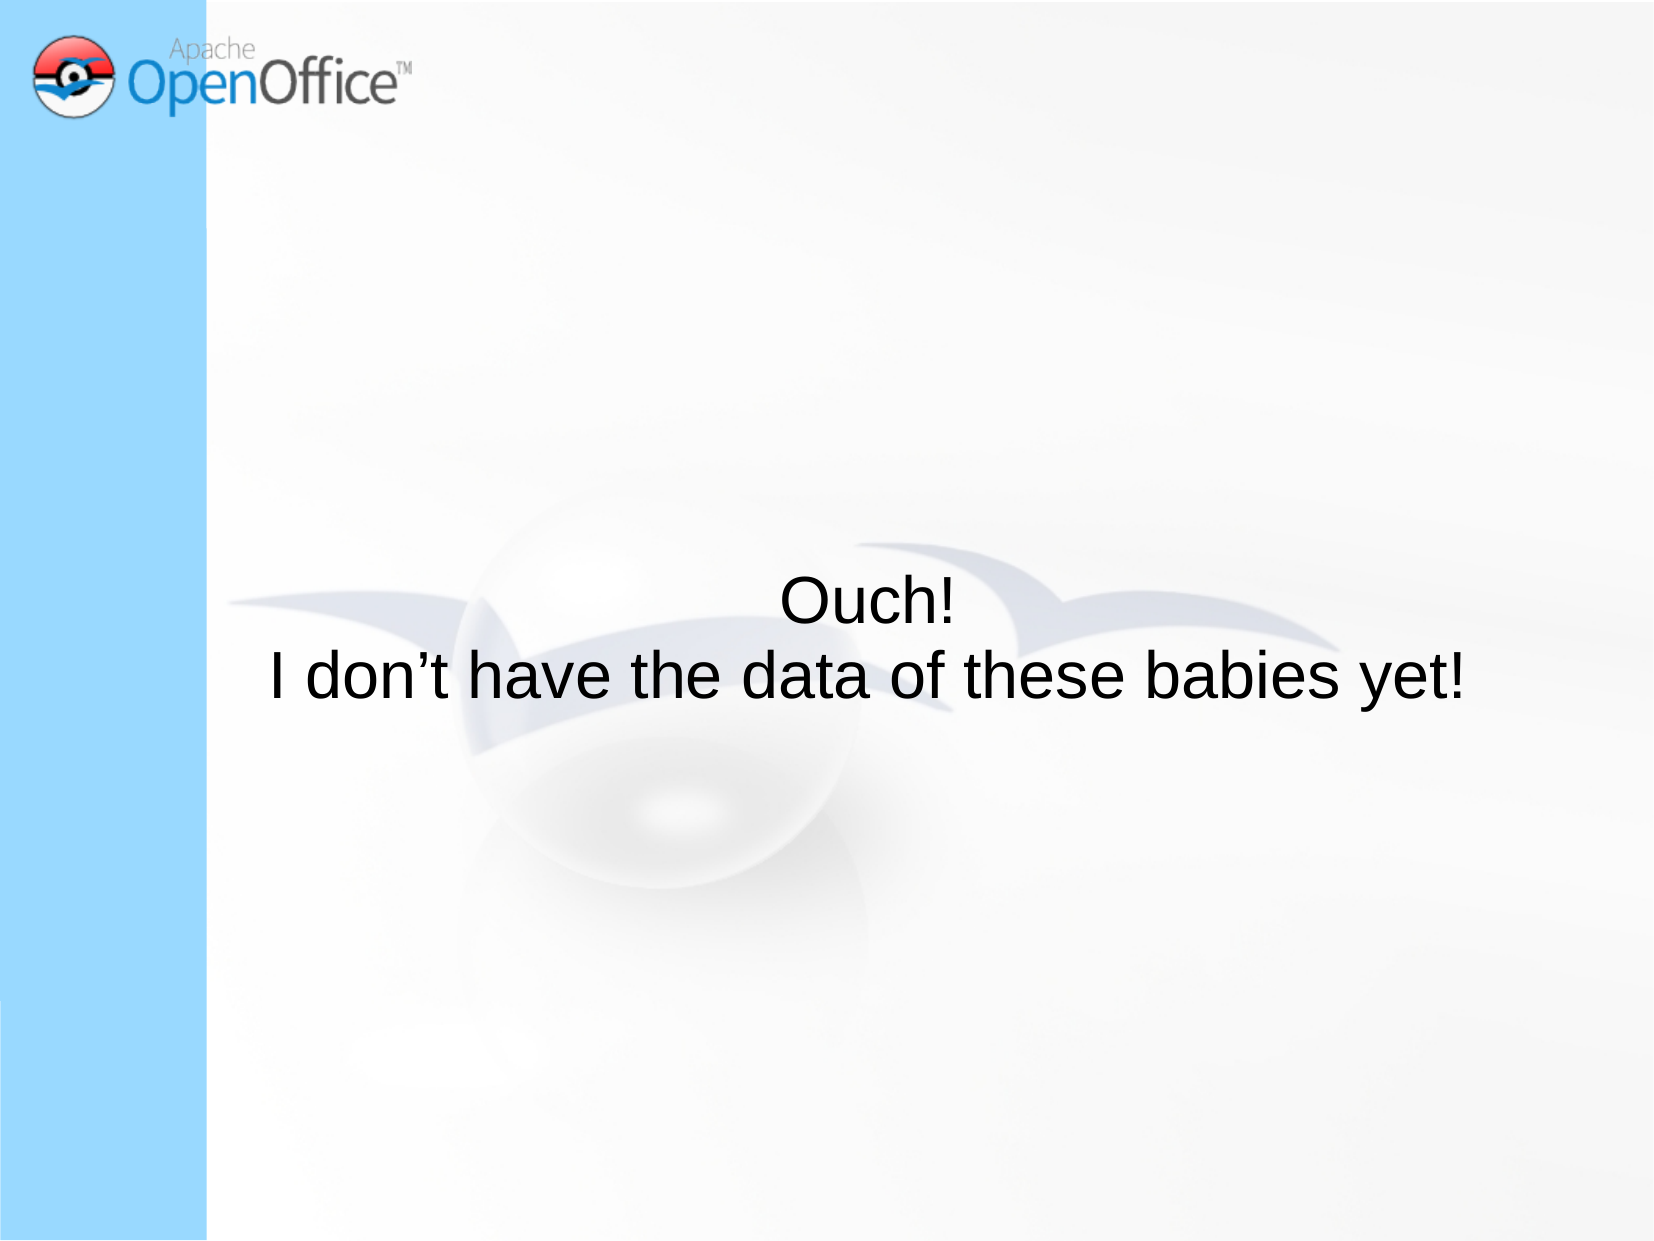

# Ouch!
I don’t have the data of these babies yet!